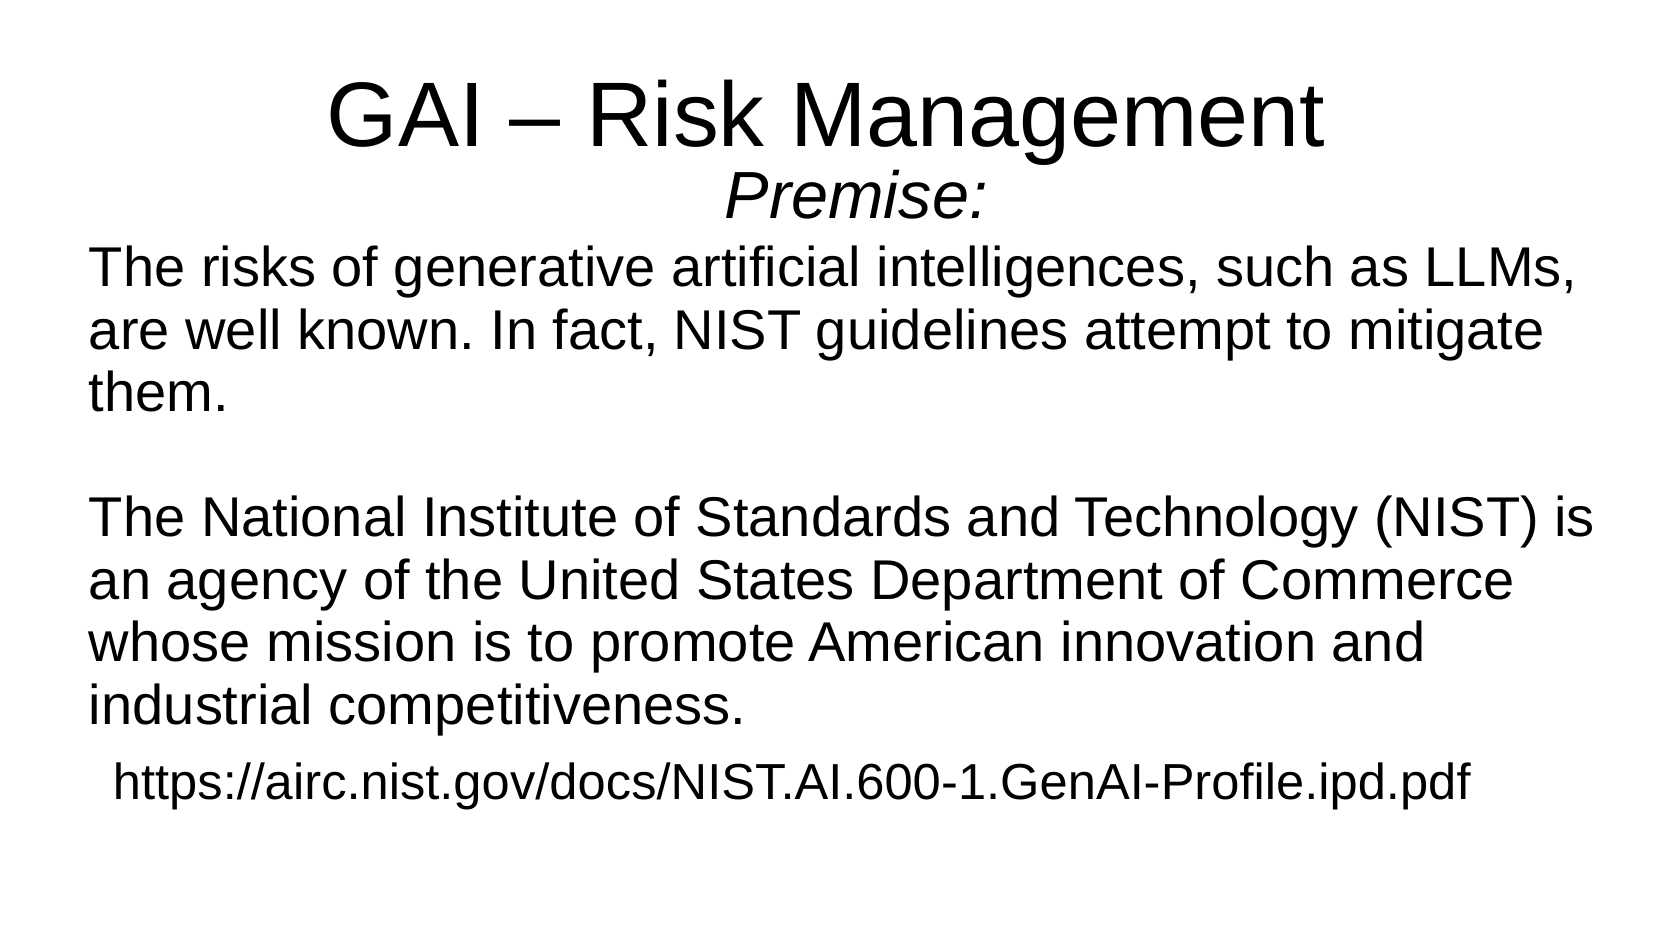

# GAI – Risk Management
Premise:
The risks of generative artificial intelligences, such as LLMs, are well known. In fact, NIST guidelines attempt to mitigate them.
The National Institute of Standards and Technology (NIST) is an agency of the United States Department of Commerce whose mission is to promote American innovation and industrial competitiveness.
https://airc.nist.gov/docs/NIST.AI.600-1.GenAI-Profile.ipd.pdf